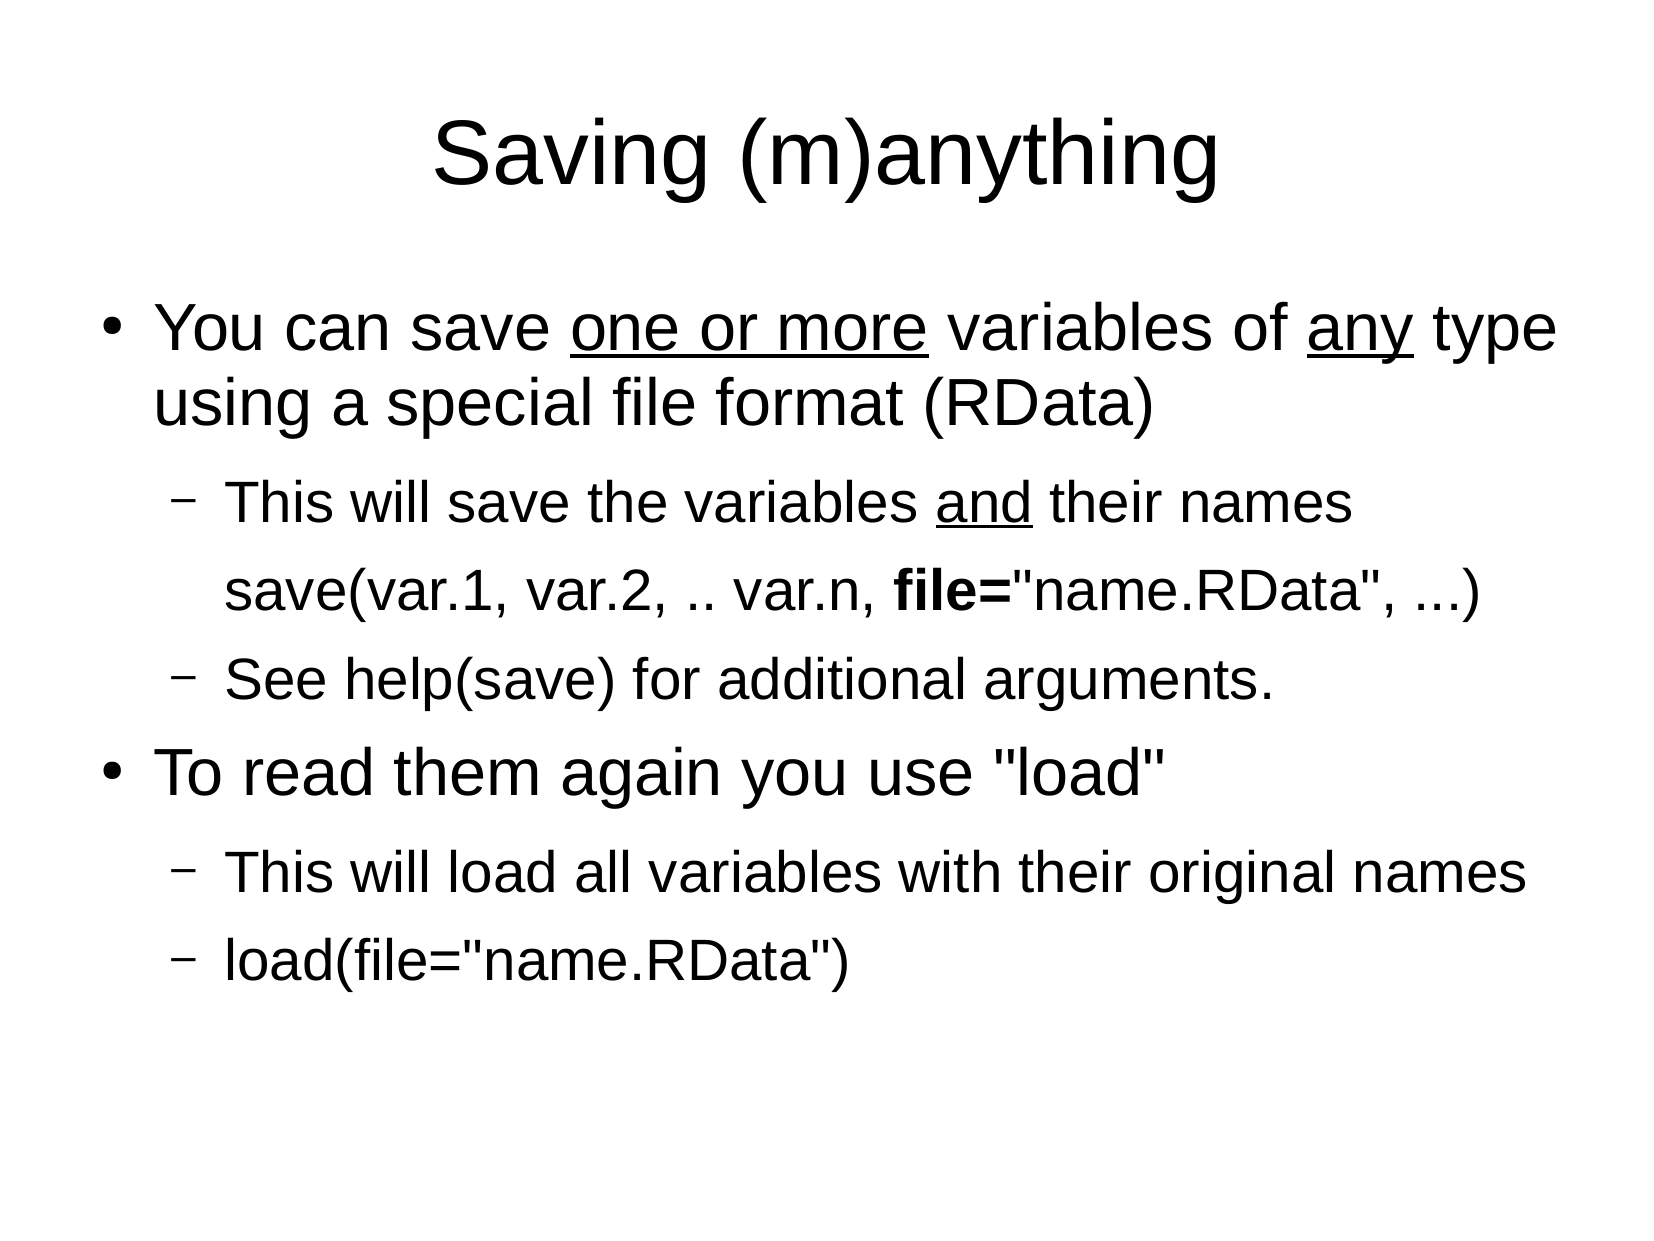

# Saving (m)anything
You can save one or more variables of any type using a special file format (RData)
This will save the variables and their names
save(var.1, var.2, .. var.n, file="name.RData", ...)
See help(save) for additional arguments.
To read them again you use "load"
This will load all variables with their original names
load(file="name.RData")